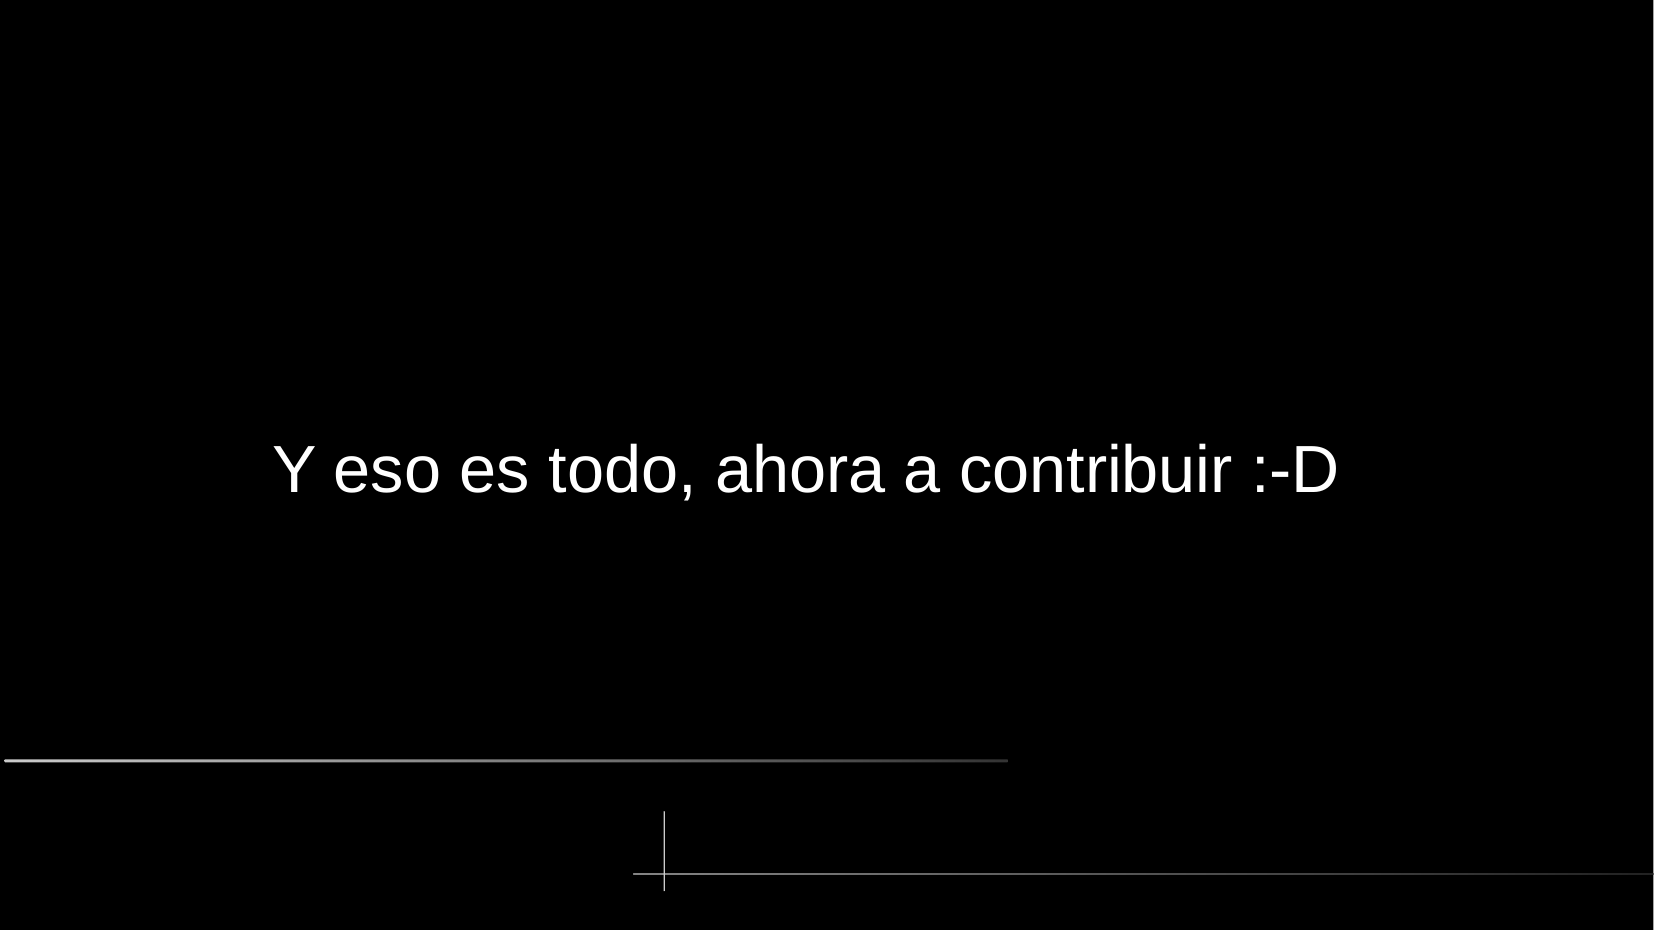

# Y eso es todo, ahora a contribuir :-D